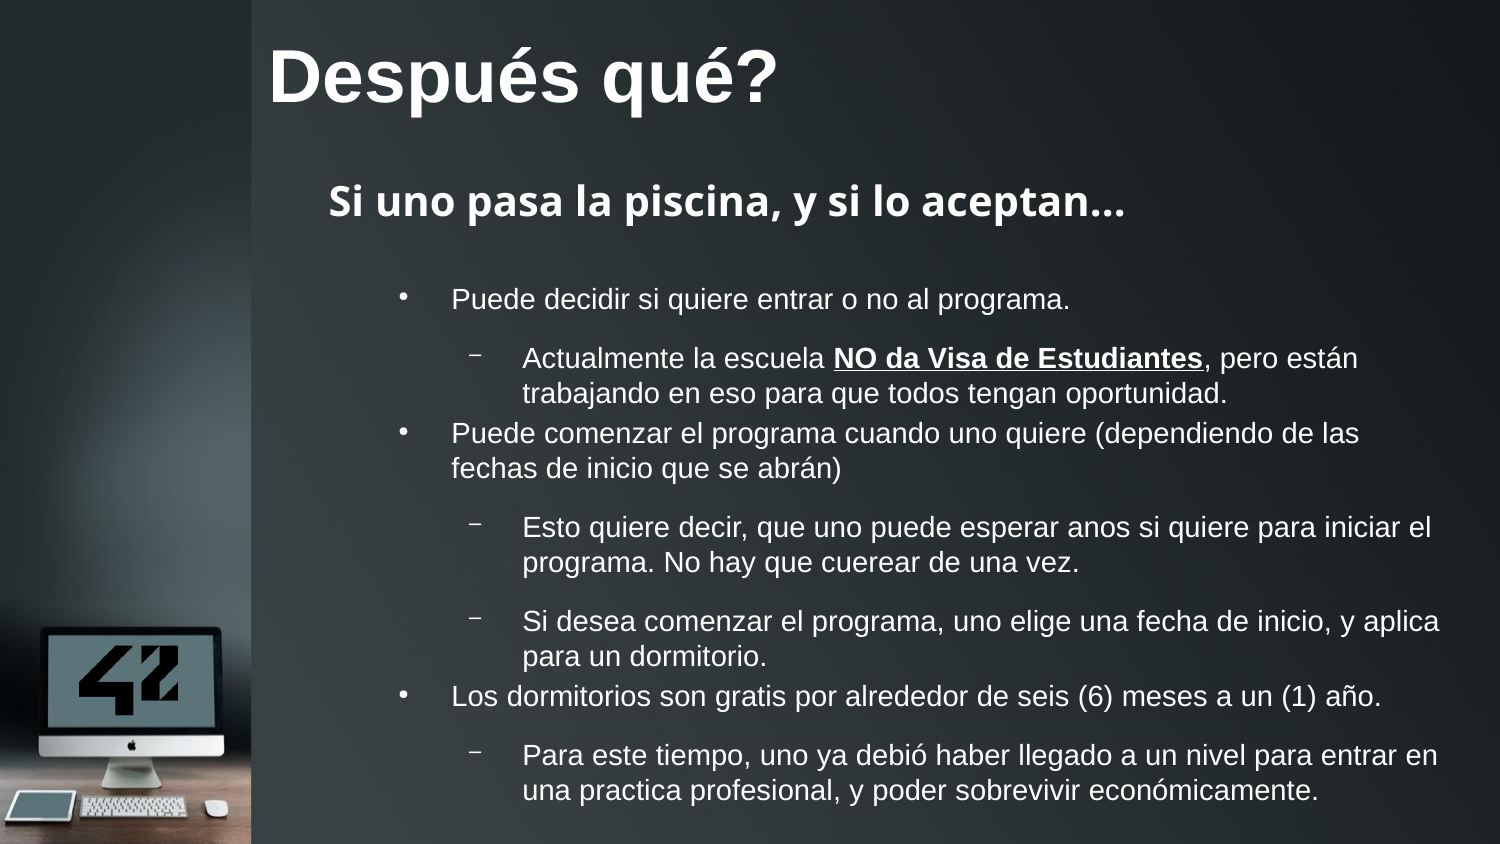

# Después qué?
Si uno pasa la piscina, y si lo aceptan...
Puede decidir si quiere entrar o no al programa.
Actualmente la escuela NO da Visa de Estudiantes, pero están
trabajando en eso para que todos tengan oportunidad.
Puede comenzar el programa cuando uno quiere (dependiendo de las
fechas de inicio que se abrán)
Esto quiere decir, que uno puede esperar anos si quiere para iniciar el programa. No hay que cuerear de una vez.
Si desea comenzar el programa, uno elige una fecha de inicio, y aplica para un dormitorio.
Los dormitorios son gratis por alrededor de seis (6) meses a un (1) año.
Para este tiempo, uno ya debió haber llegado a un nivel para entrar en una practica profesional, y poder sobrevivir económicamente.